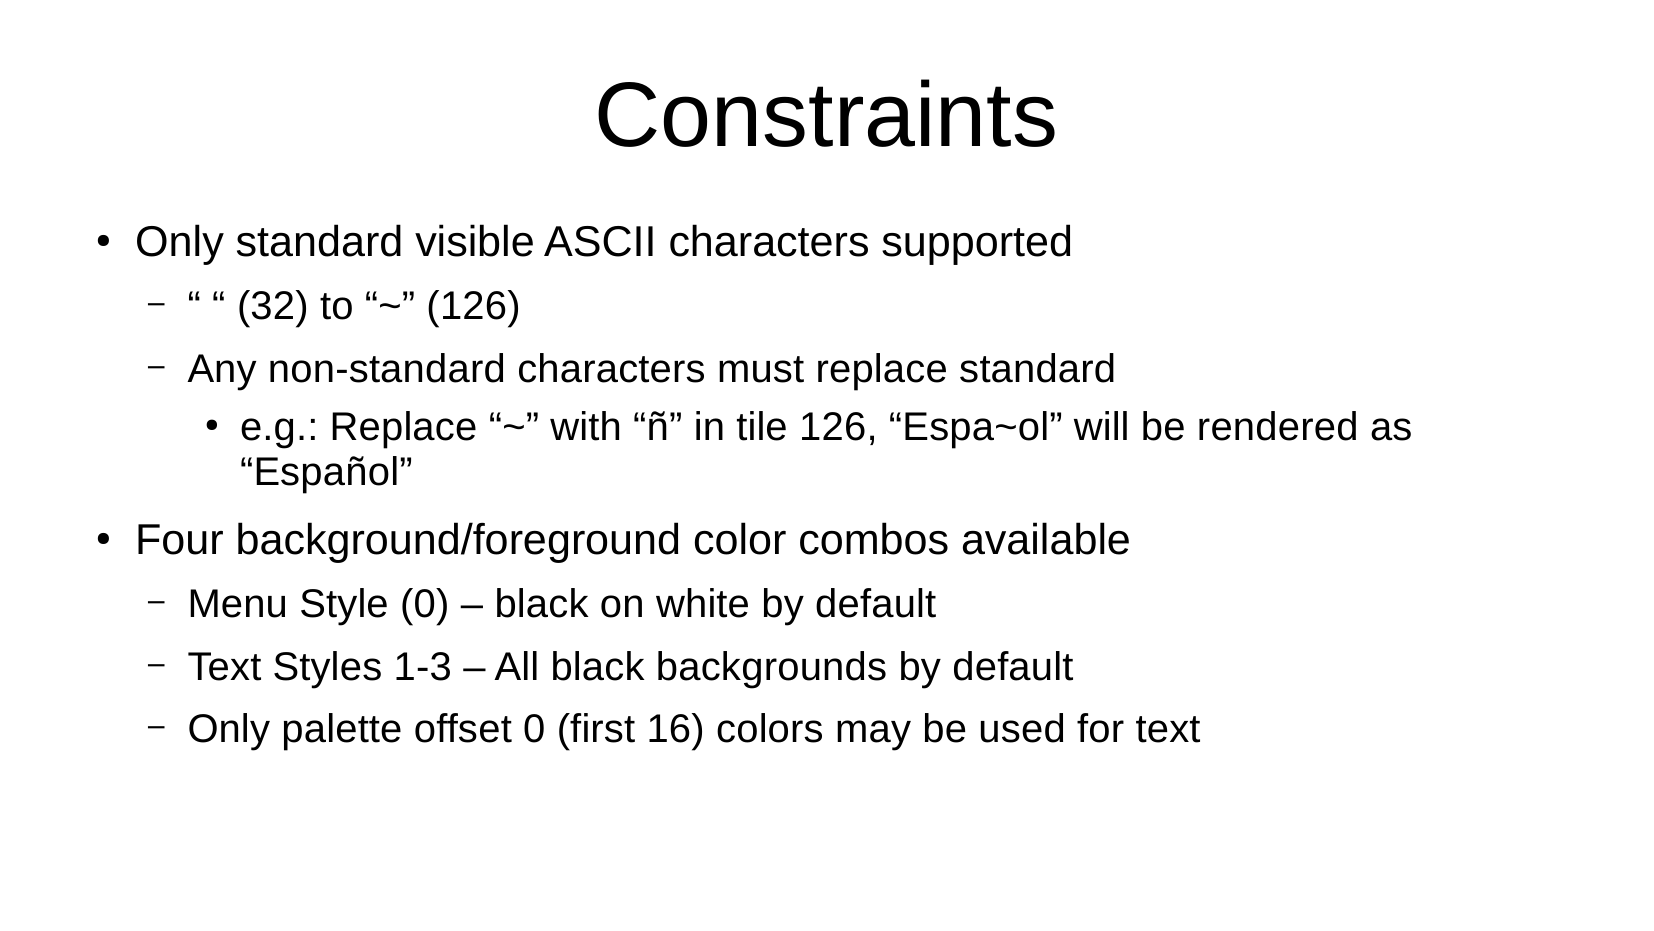

# Constraints
Only standard visible ASCII characters supported
“ “ (32) to “~” (126)
Any non-standard characters must replace standard
e.g.: Replace “~” with “ñ” in tile 126, “Espa~ol” will be rendered as “Español”
Four background/foreground color combos available
Menu Style (0) – black on white by default
Text Styles 1-3 – All black backgrounds by default
Only palette offset 0 (first 16) colors may be used for text